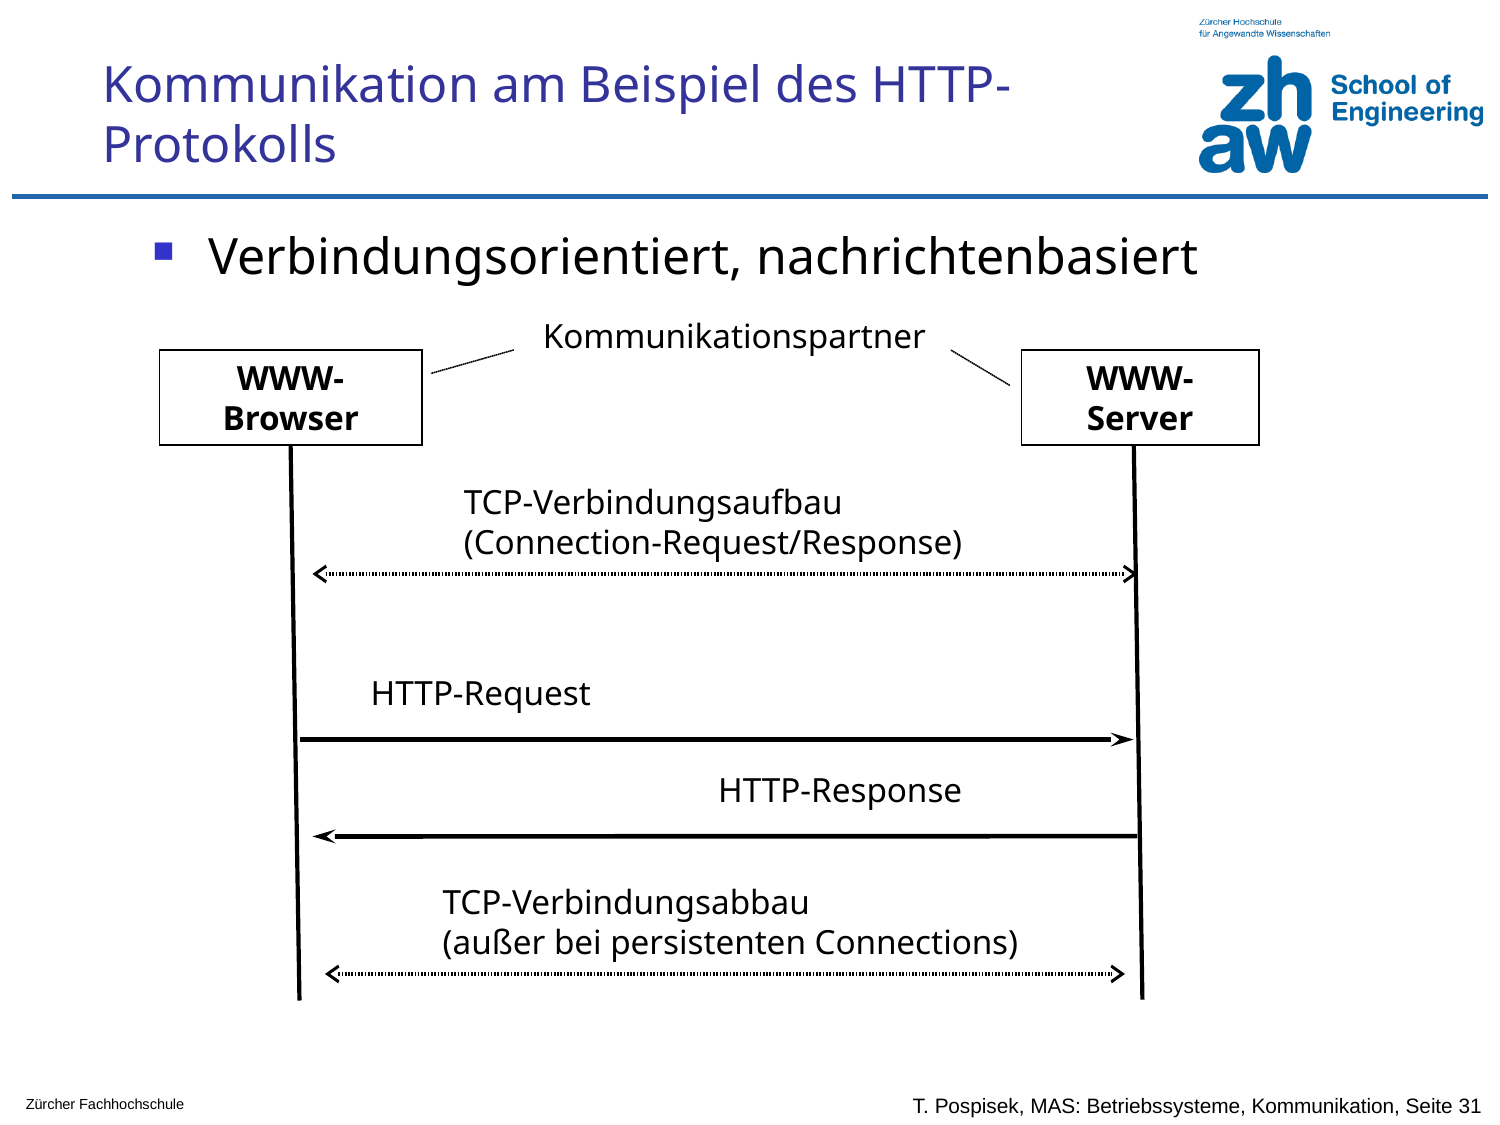

# Kommunikation am Beispiel des HTTP-Protokolls
Verbindungsorientiert, nachrichtenbasiert
Kommunikationspartner
WWW-Browser
WWW-Server
TCP-Verbindungsaufbau
(Connection-Request/Response)
HTTP-Request
HTTP-Response
TCP-Verbindungsabbau
(außer bei persistenten Connections)